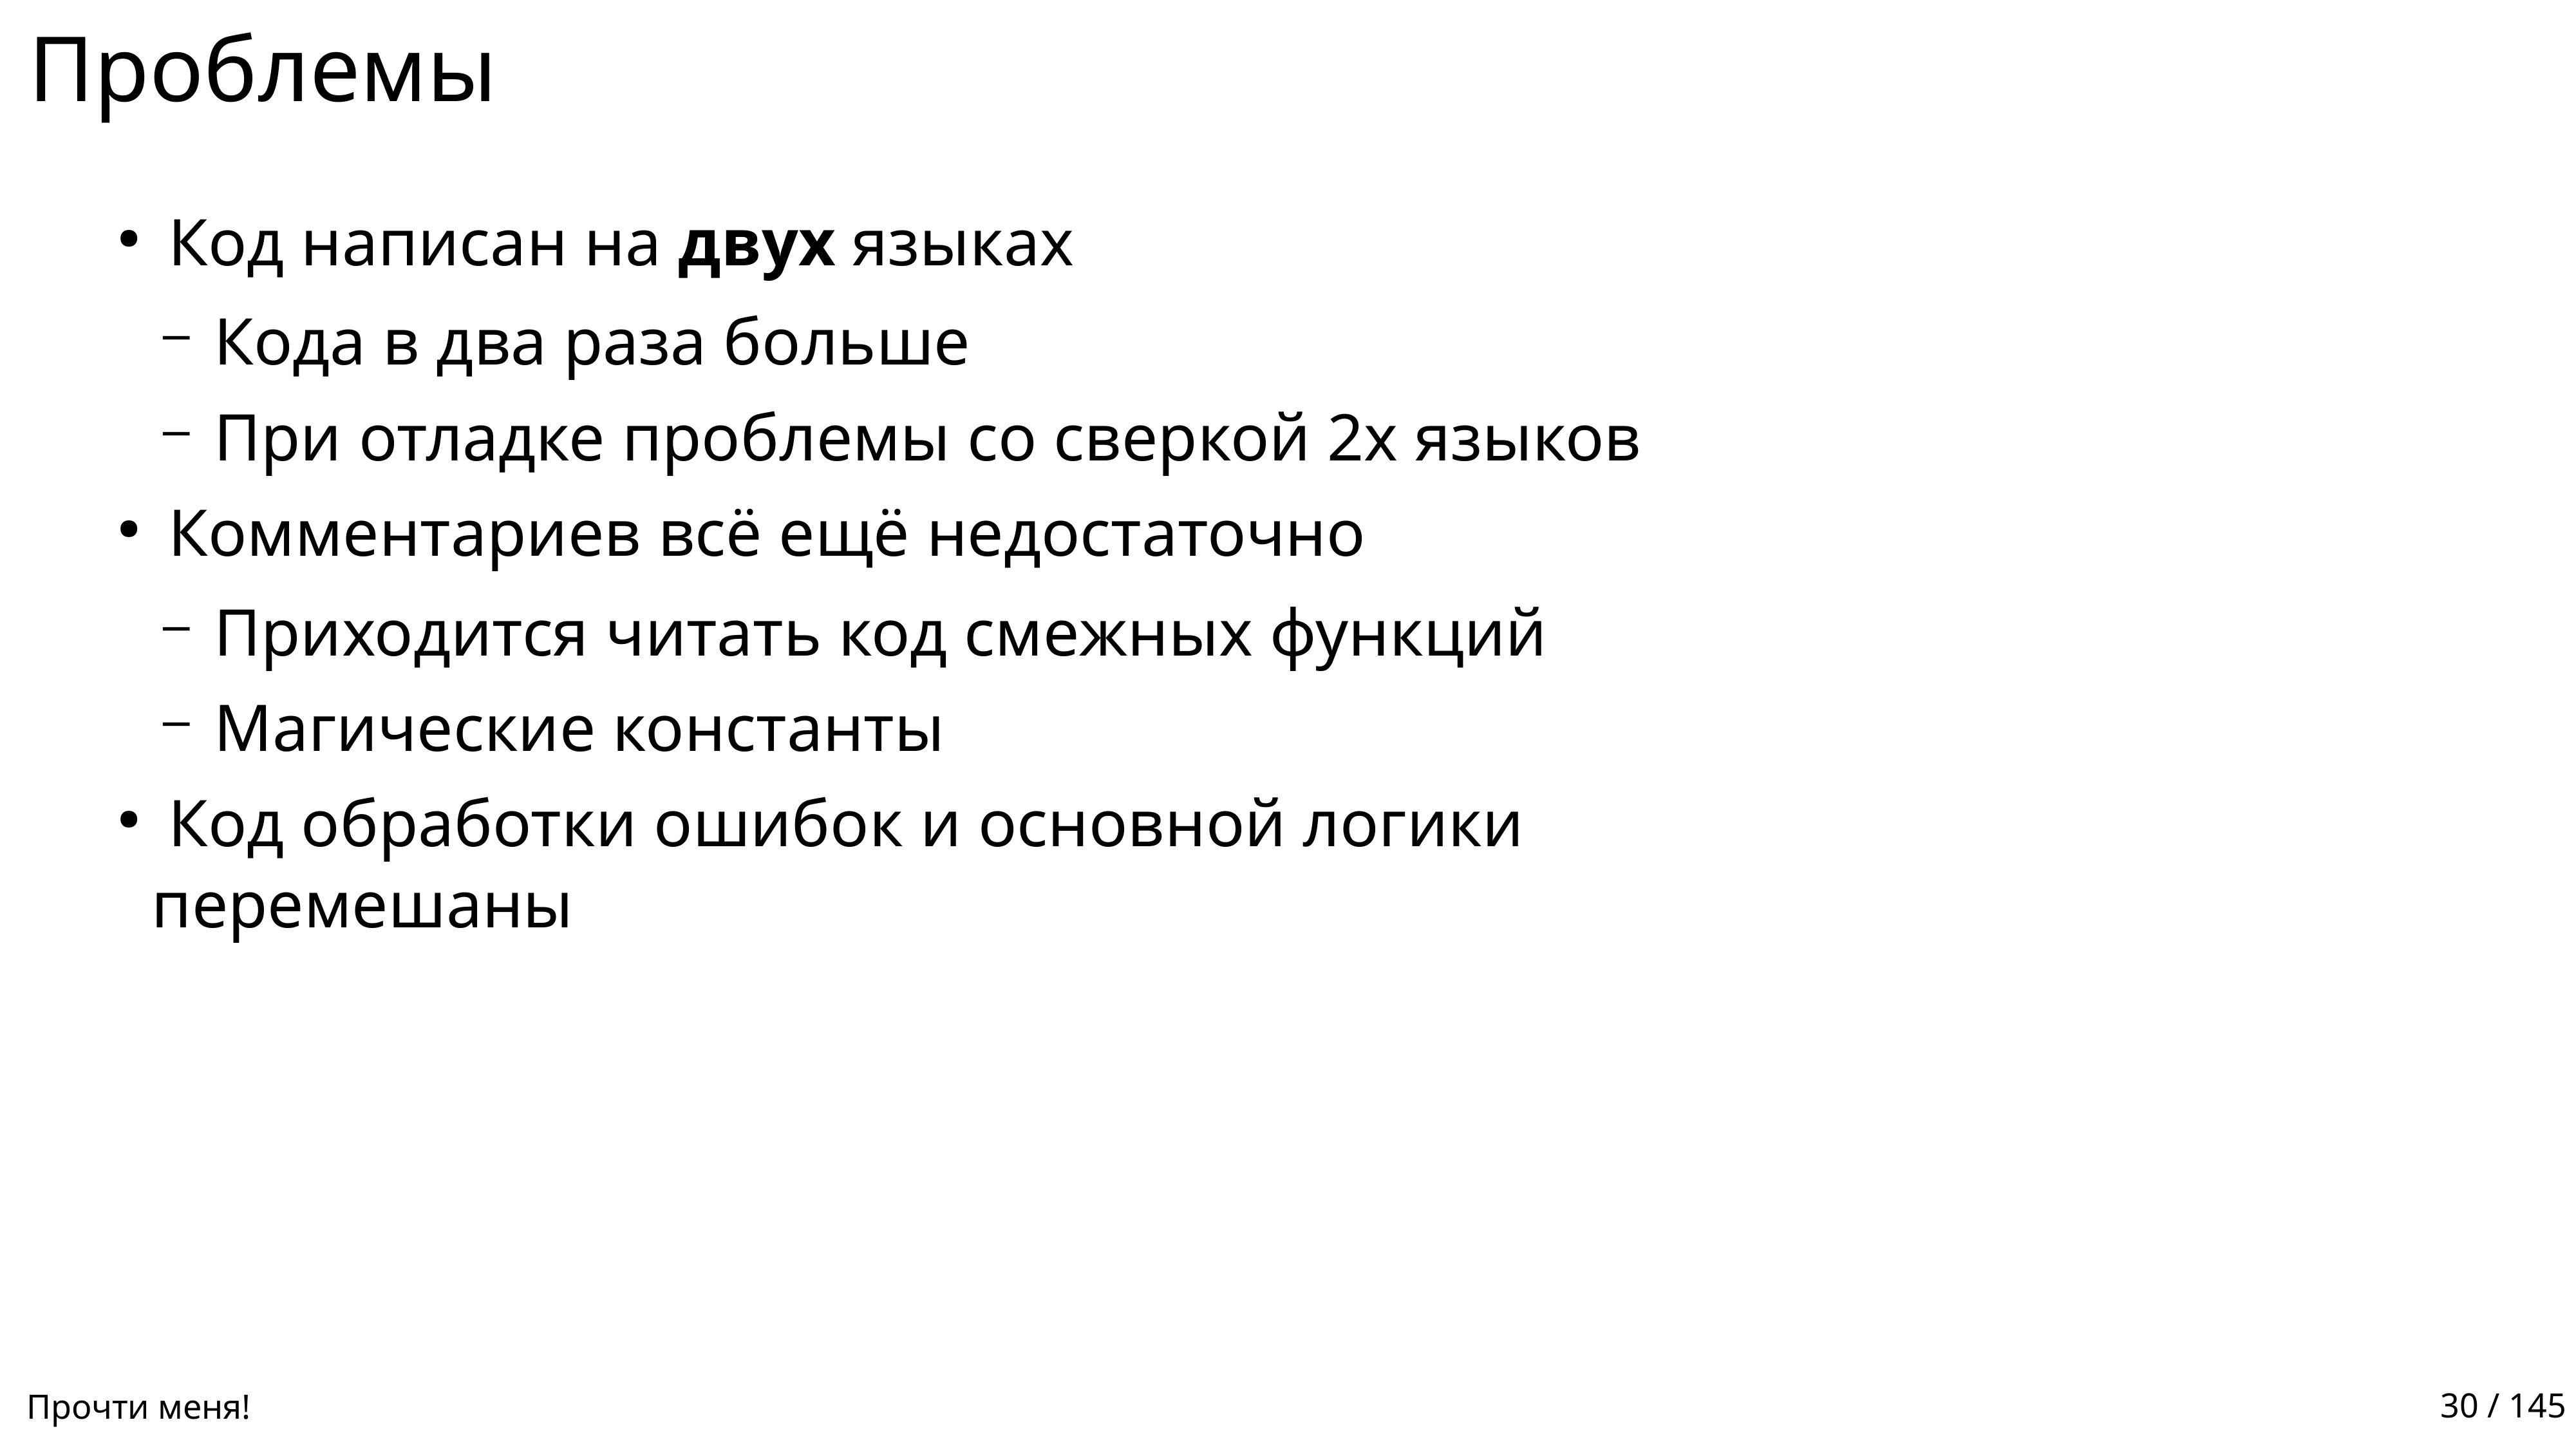

Проблемы
# Код написан на двух языках
 Кода в два раза больше
 При отладке проблемы со сверкой 2х языков
 Комментариев всё ещё недостаточно
 Приходится читать код смежных функций
 Магические константы
 Код обработки ошибок и основной логики перемешаны
Прочти меня!